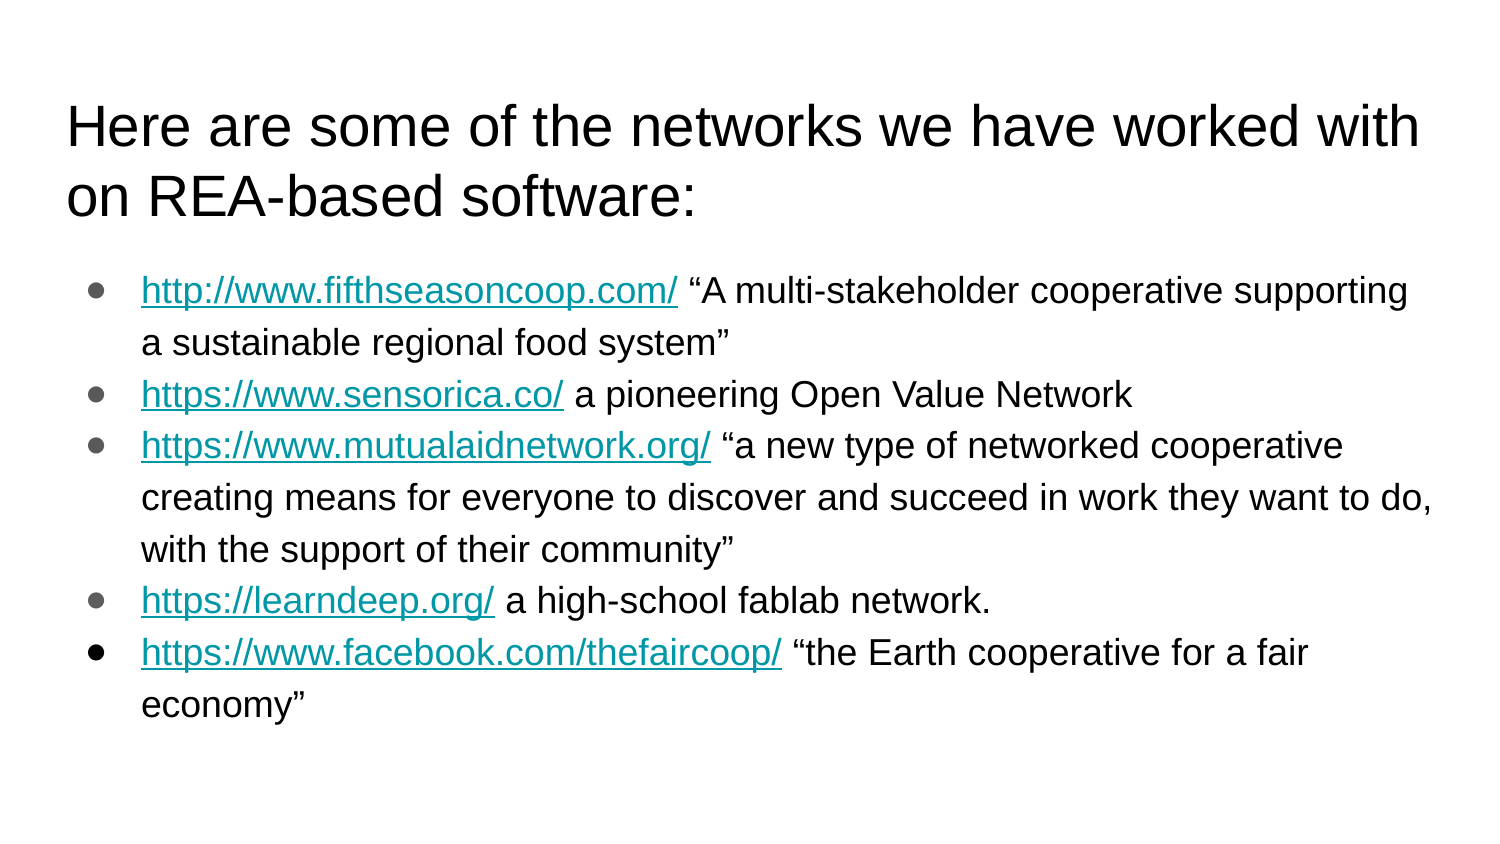

# Here are some of the networks we have worked with on REA-based software:
http://www.fifthseasoncoop.com/ “A multi-stakeholder cooperative supporting a sustainable regional food system”
https://www.sensorica.co/ a pioneering Open Value Network
https://www.mutualaidnetwork.org/ “a new type of networked cooperative creating means for everyone to discover and succeed in work they want to do, with the support of their community”
https://learndeep.org/ a high-school fablab network.
https://www.facebook.com/thefaircoop/ “the Earth cooperative for a fair economy”